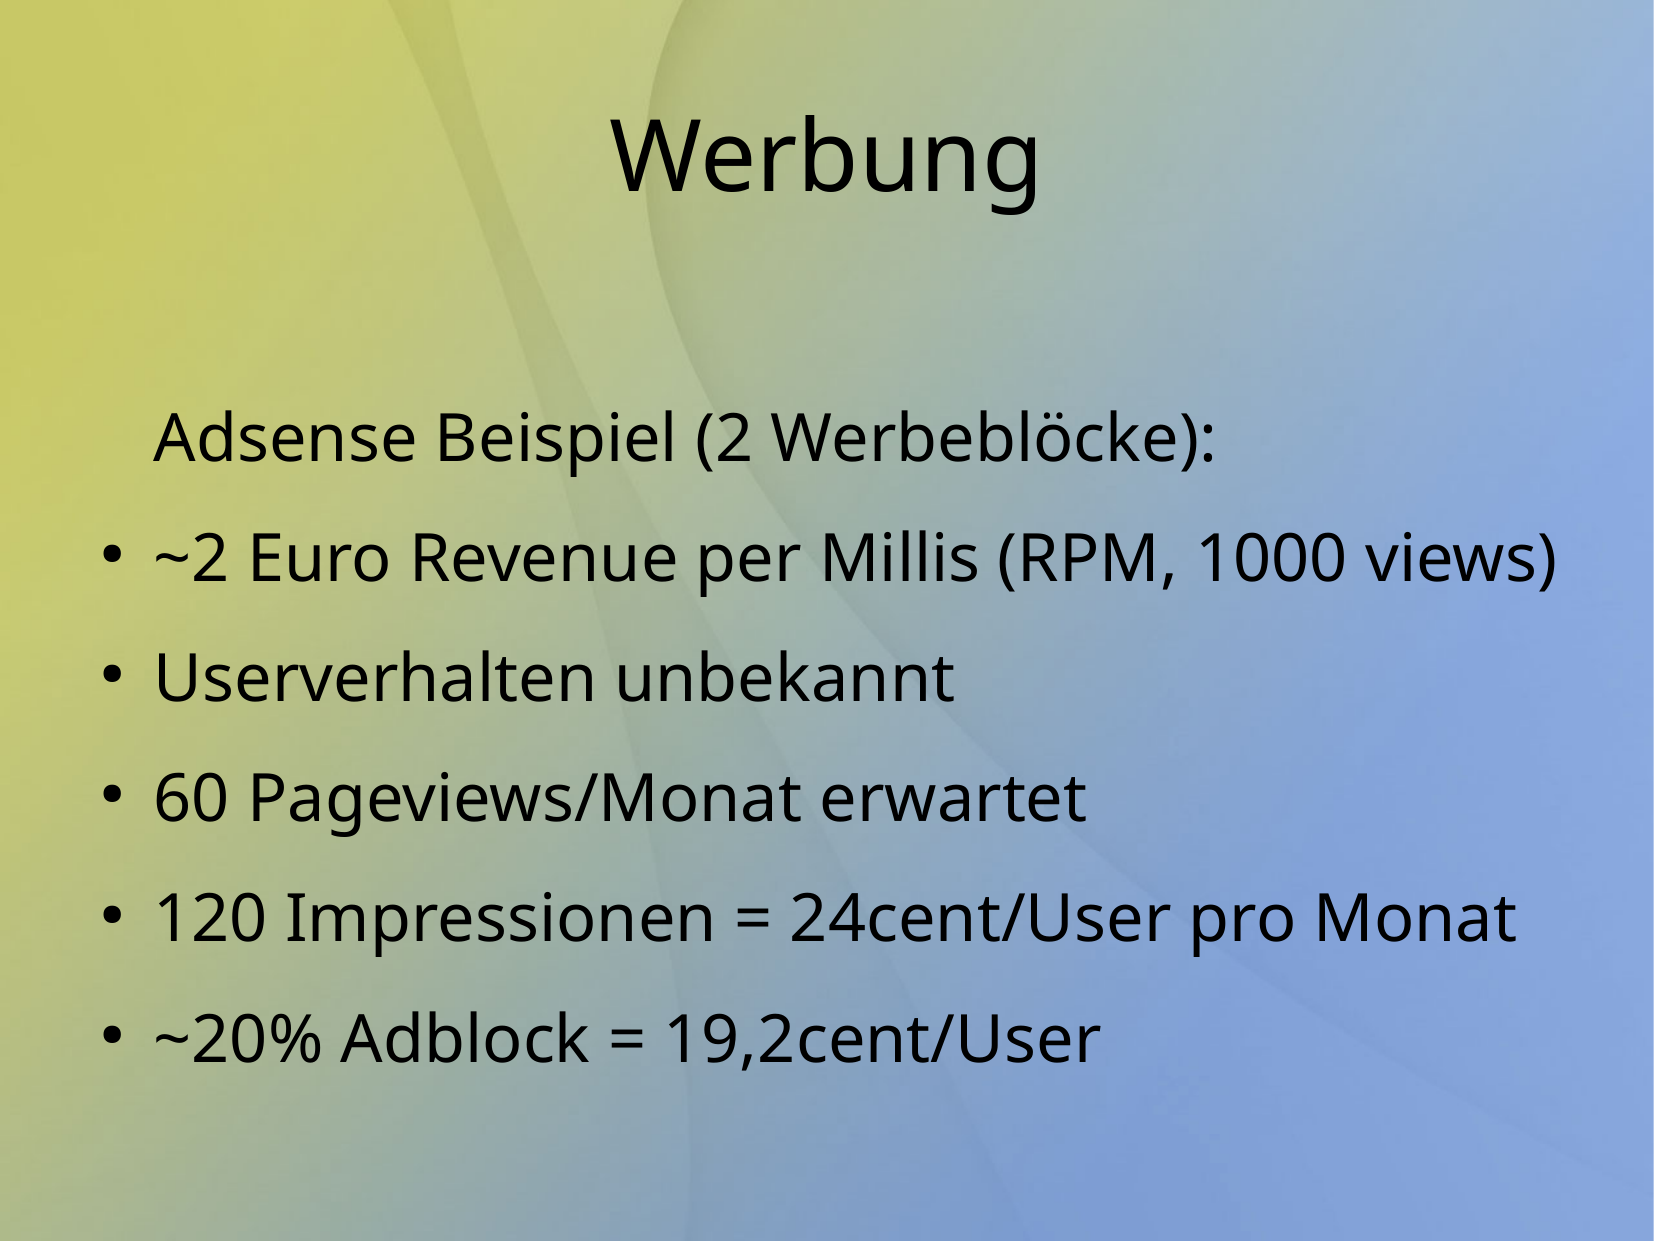

# Werbung
Adsense Beispiel (2 Werbeblöcke):
~2 Euro Revenue per Millis (RPM, 1000 views)
Userverhalten unbekannt
60 Pageviews/Monat erwartet
120 Impressionen = 24cent/User pro Monat
~20% Adblock = 19,2cent/User